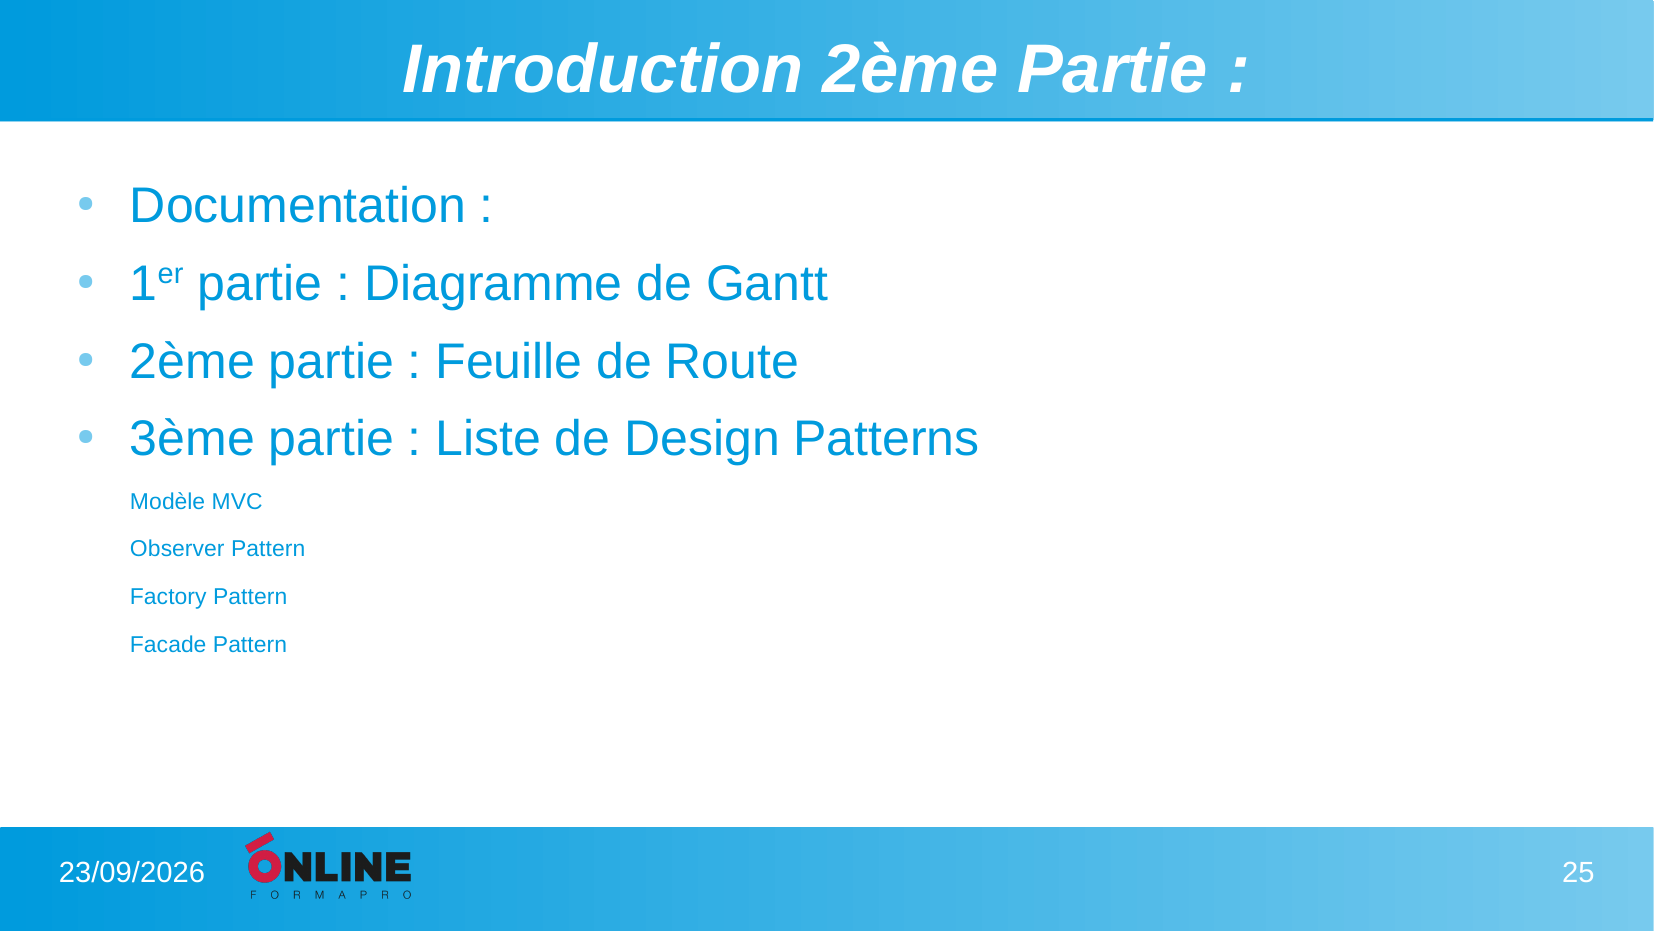

# Introduction 2ème Partie :
Documentation :
1er partie : Diagramme de Gantt
2ème partie : Feuille de Route
3ème partie : Liste de Design Patterns
Modèle MVC
Observer Pattern
Factory Pattern
Facade Pattern
25